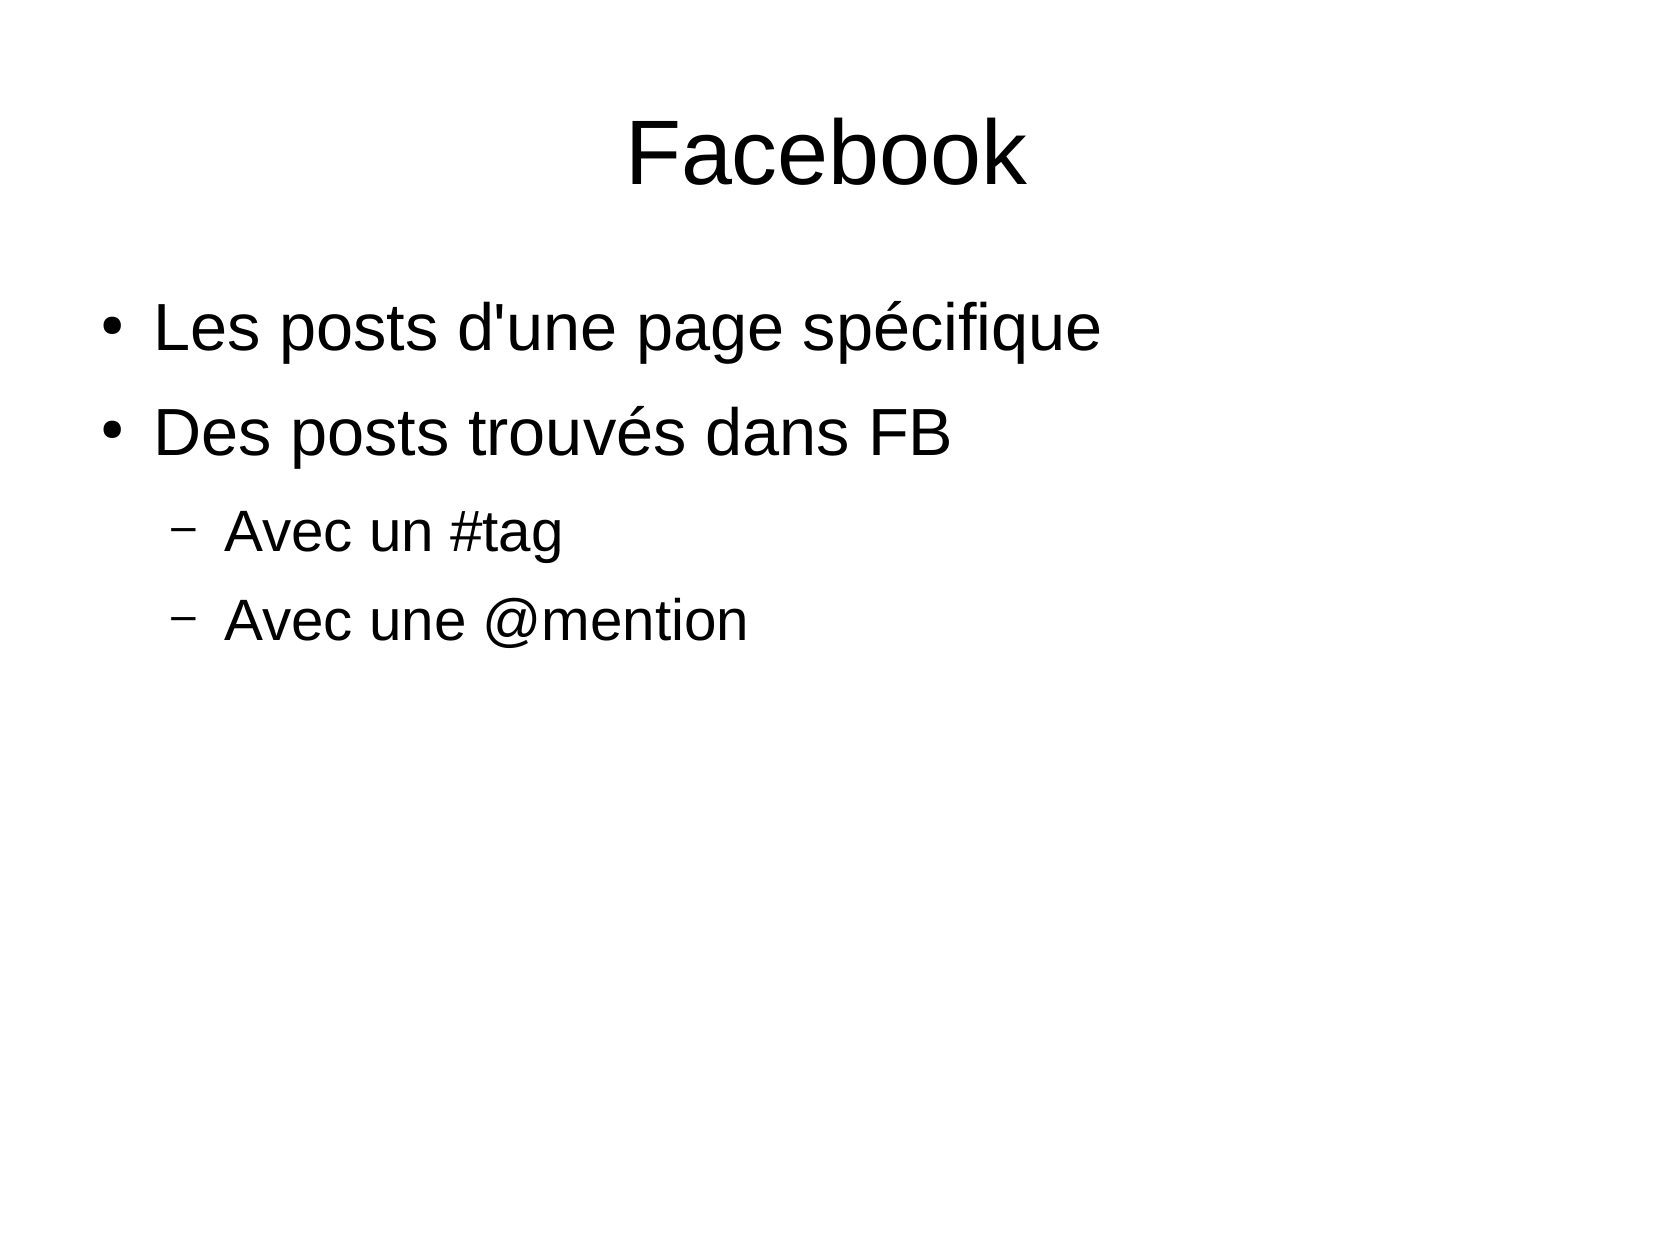

# Facebook
Les posts d'une page spécifique
Des posts trouvés dans FB
Avec un #tag
Avec une @mention